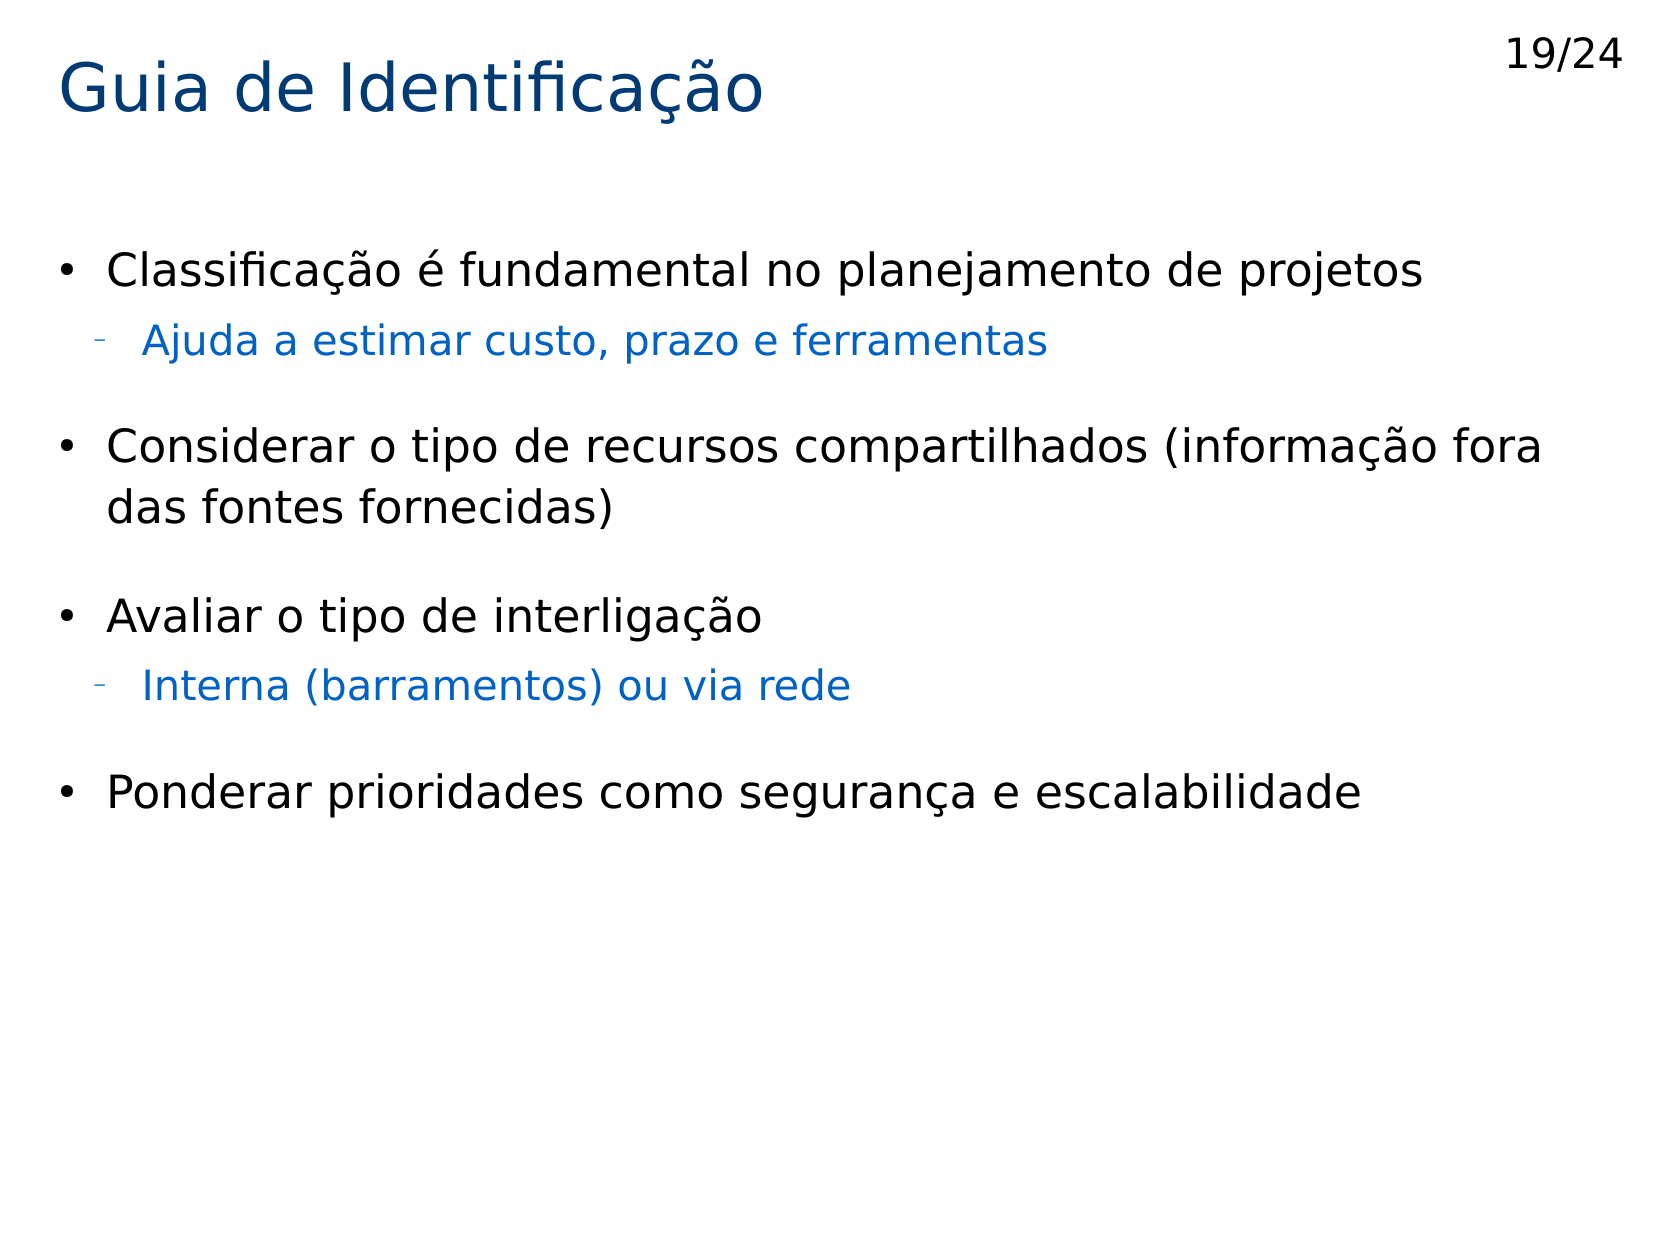

# Guia de Identificação
19
Classificação é fundamental no planejamento de projetos
Ajuda a estimar custo, prazo e ferramentas
Considerar o tipo de recursos compartilhados (informação fora das fontes fornecidas)
Avaliar o tipo de interligação
Interna (barramentos) ou via rede
Ponderar prioridades como segurança e escalabilidade